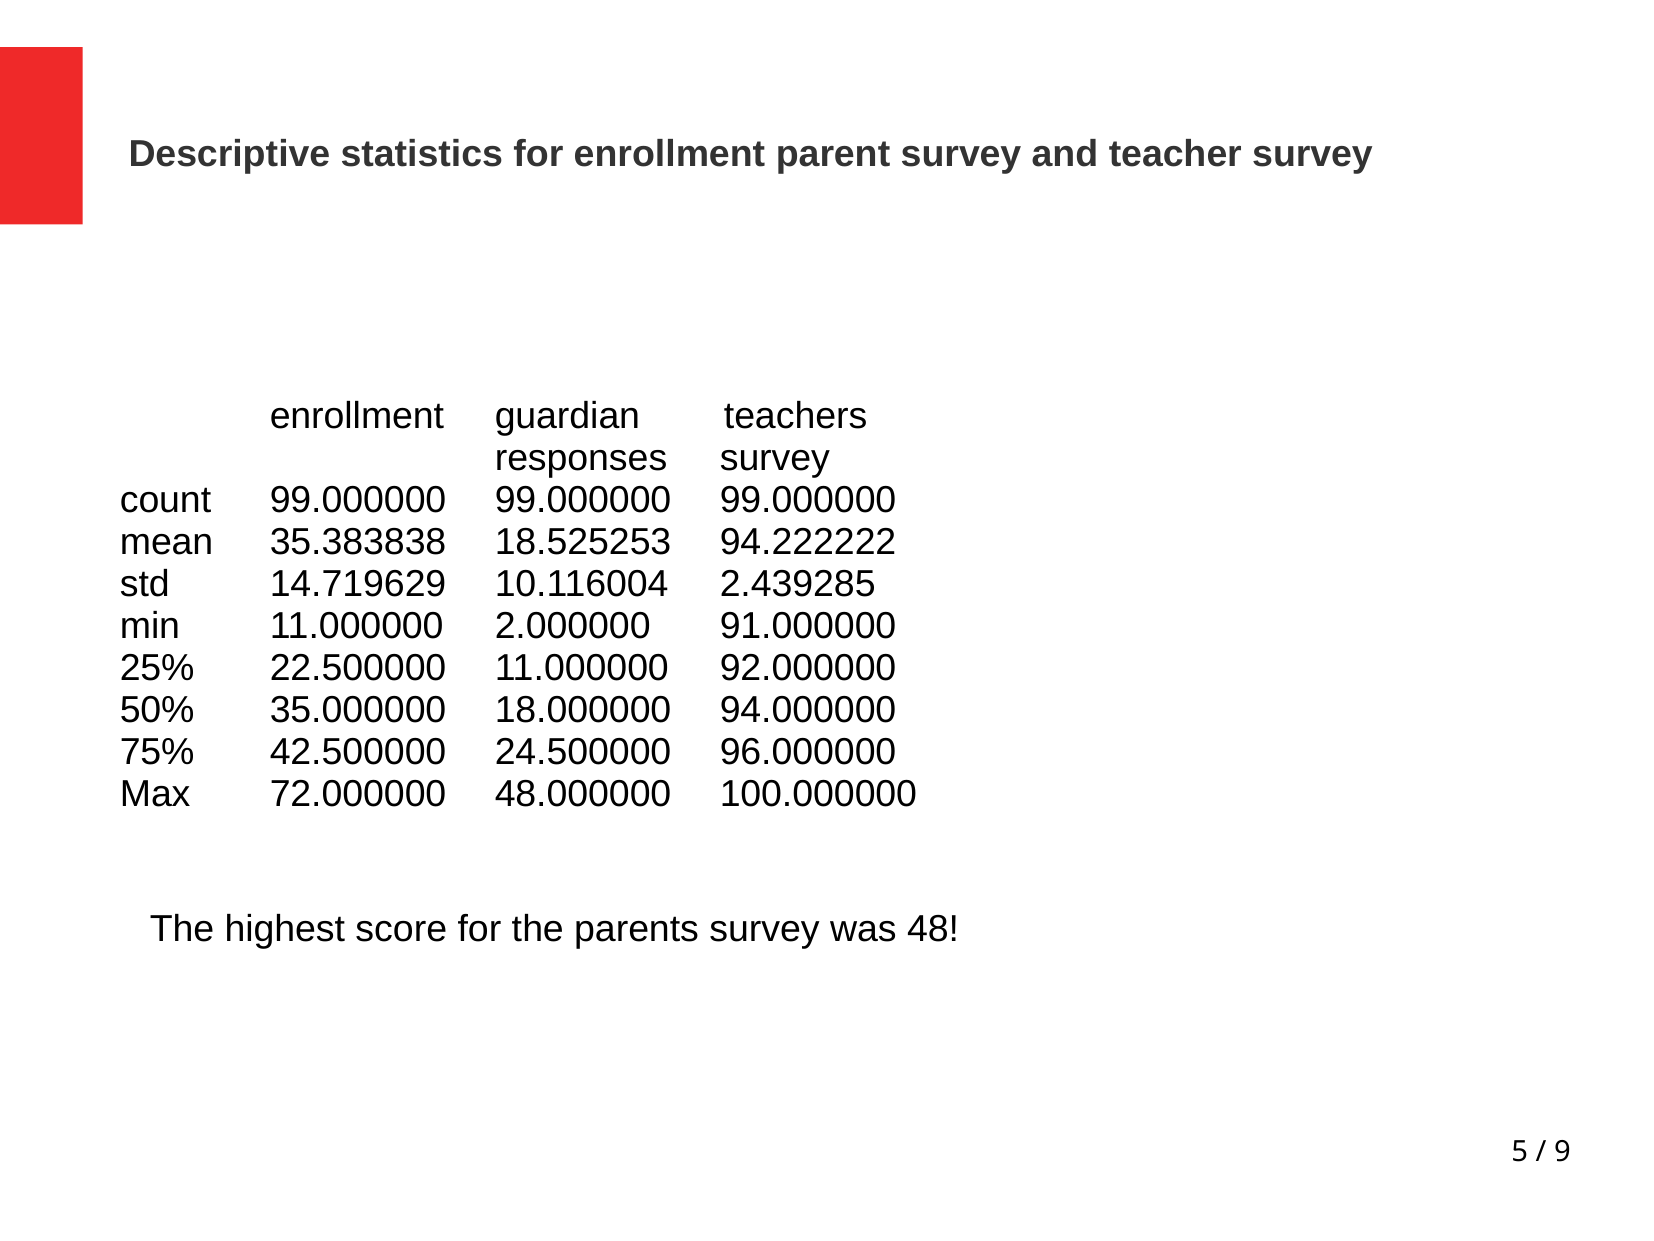

# Descriptive statistics for enrollment parent survey and teacher survey
		enrollment	guardian teachers
					responses	survey
count	99.000000	99.000000	99.000000
mean	35.383838	18.525253	94.222222
std		14.719629	10.116004	2.439285
min		11.000000	2.000000	91.000000
25%		22.500000	11.000000	92.000000
50%		35.000000	18.000000	94.000000
75%		42.500000	24.500000	96.000000
Max		72.000000	48.000000	100.000000
The highest score for the parents survey was 48!
5